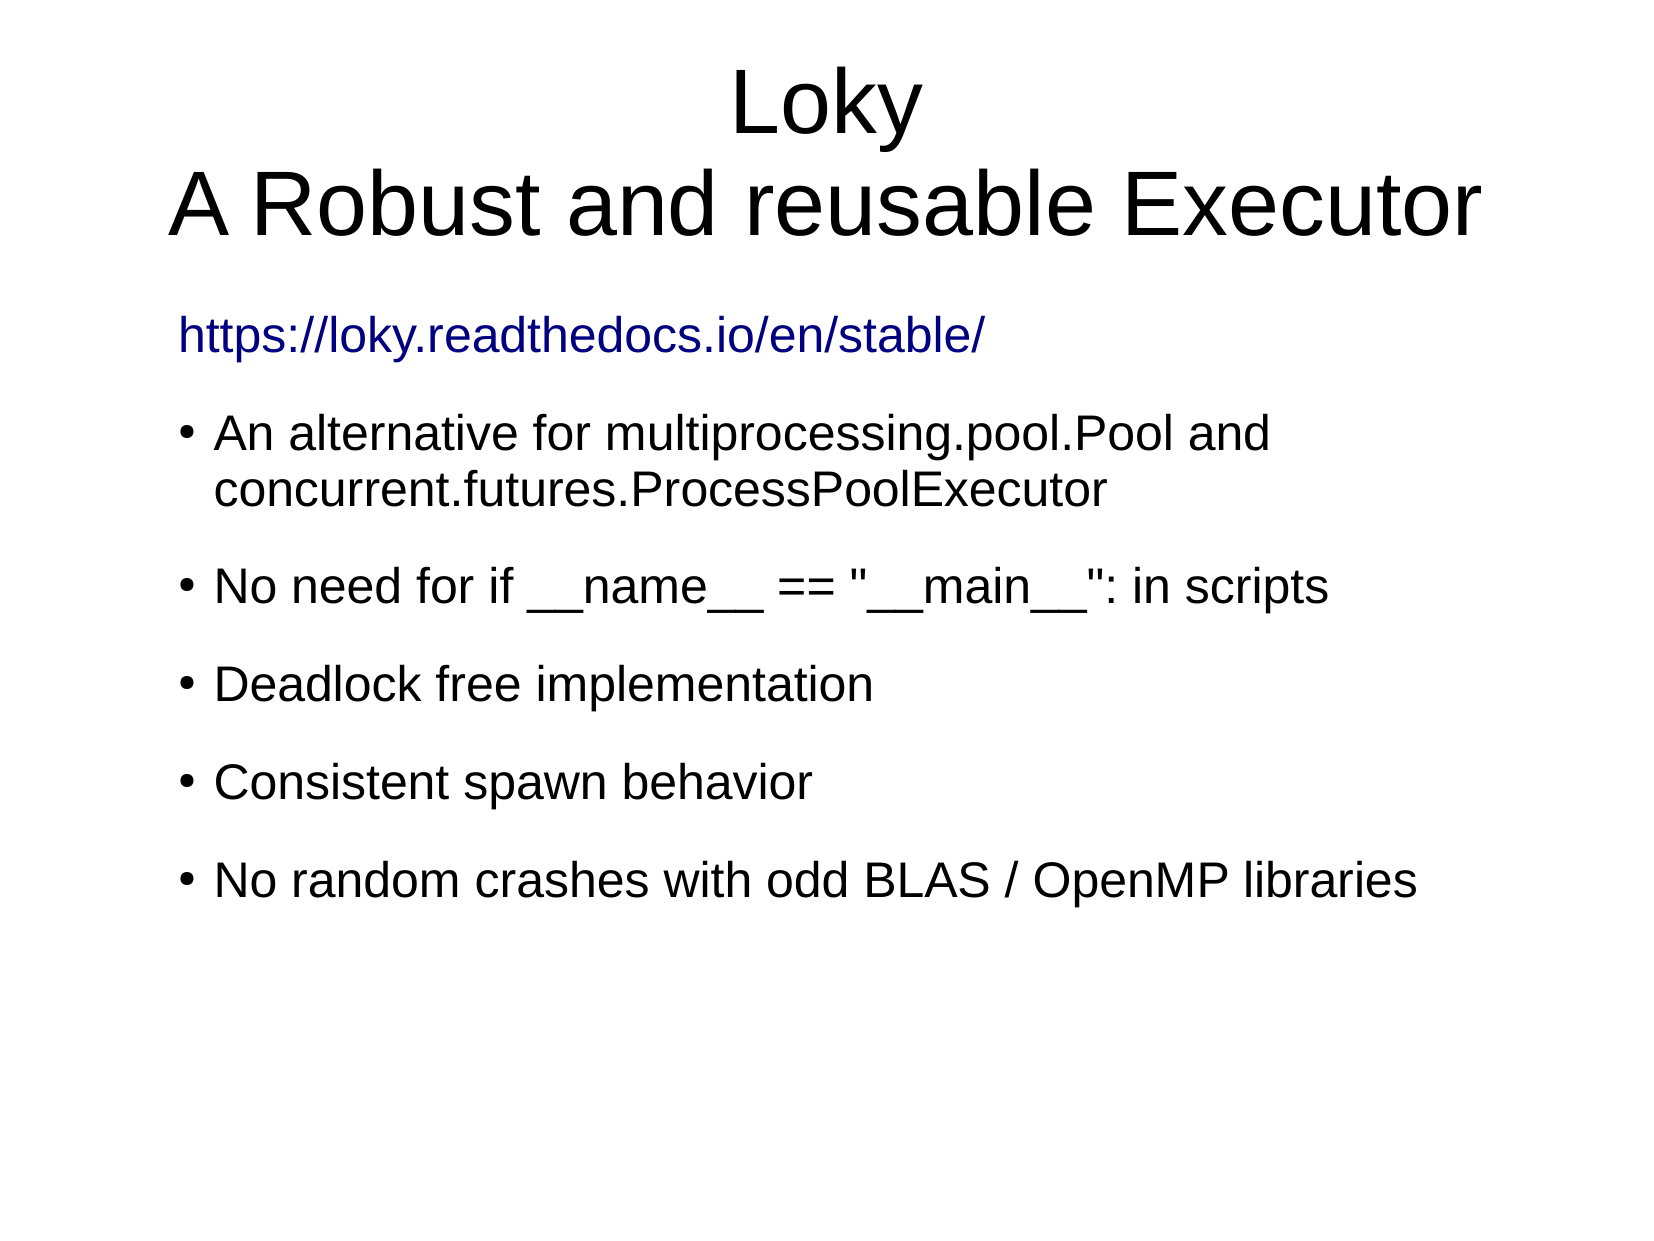

# Loky A Robust and reusable Executor
https://loky.readthedocs.io/en/stable/
An alternative for multiprocessing.pool.Pool and concurrent.futures.ProcessPoolExecutor
No need for if __name__ == "__main__": in scripts
Deadlock free implementation
Consistent spawn behavior
No random crashes with odd BLAS / OpenMP libraries